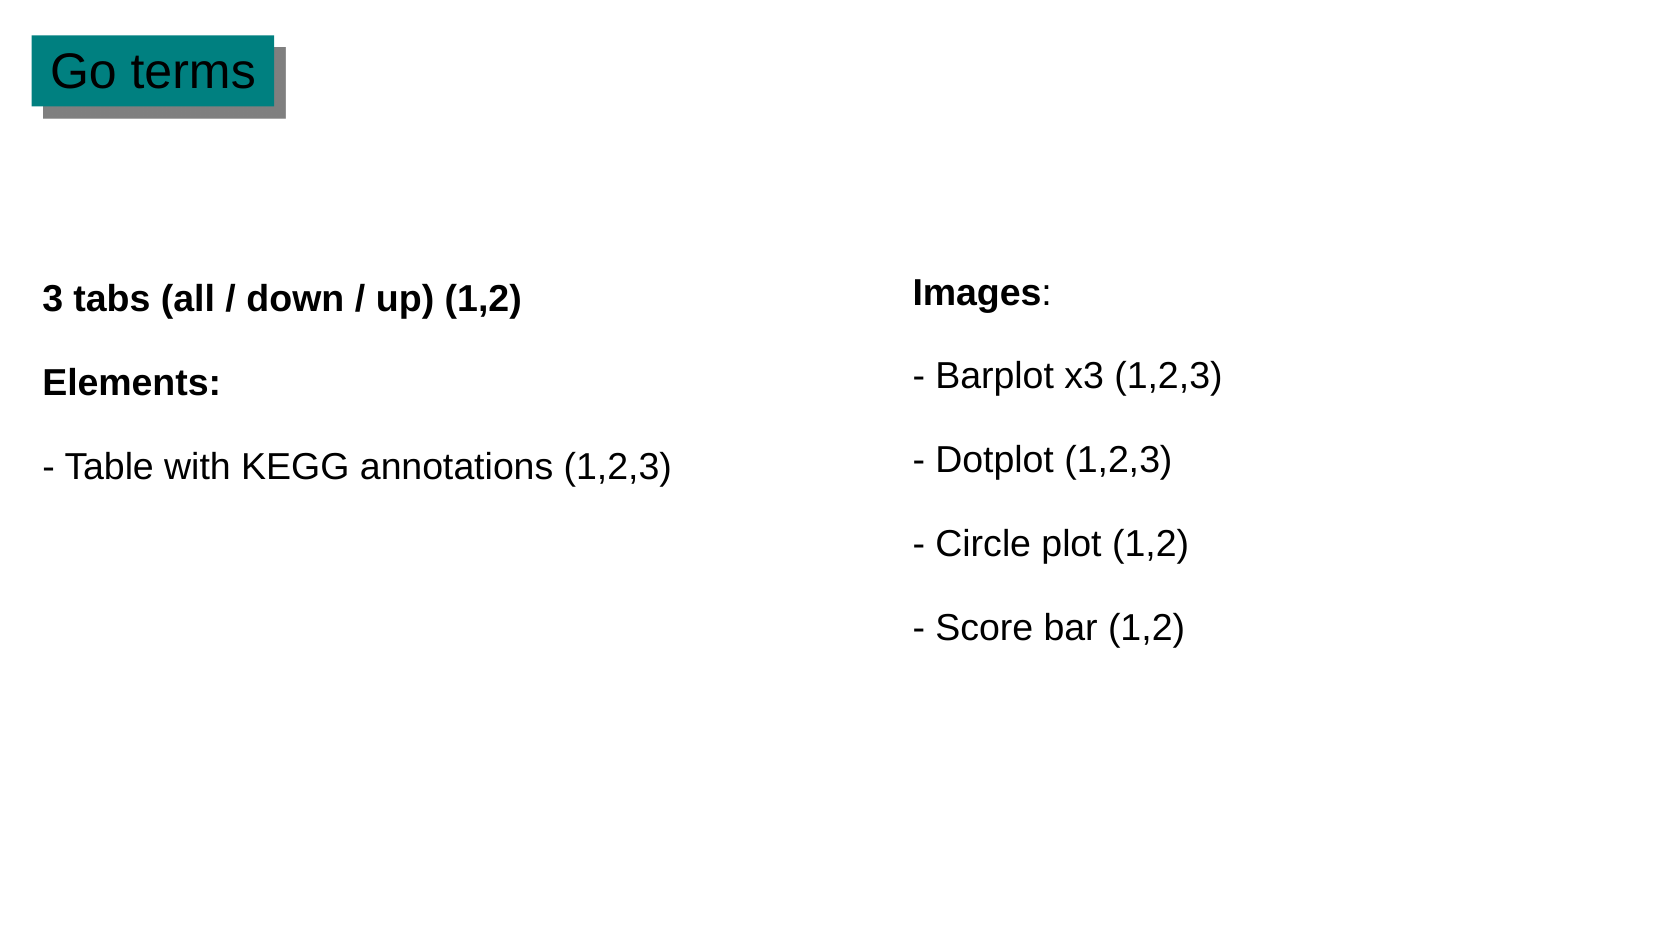

Go terms
Images:
- Barplot x3 (1,2,3)
- Dotplot (1,2,3)
- Circle plot (1,2)
- Score bar (1,2)
3 tabs (all / down / up) (1,2)
Elements:
- Table with KEGG annotations (1,2,3)